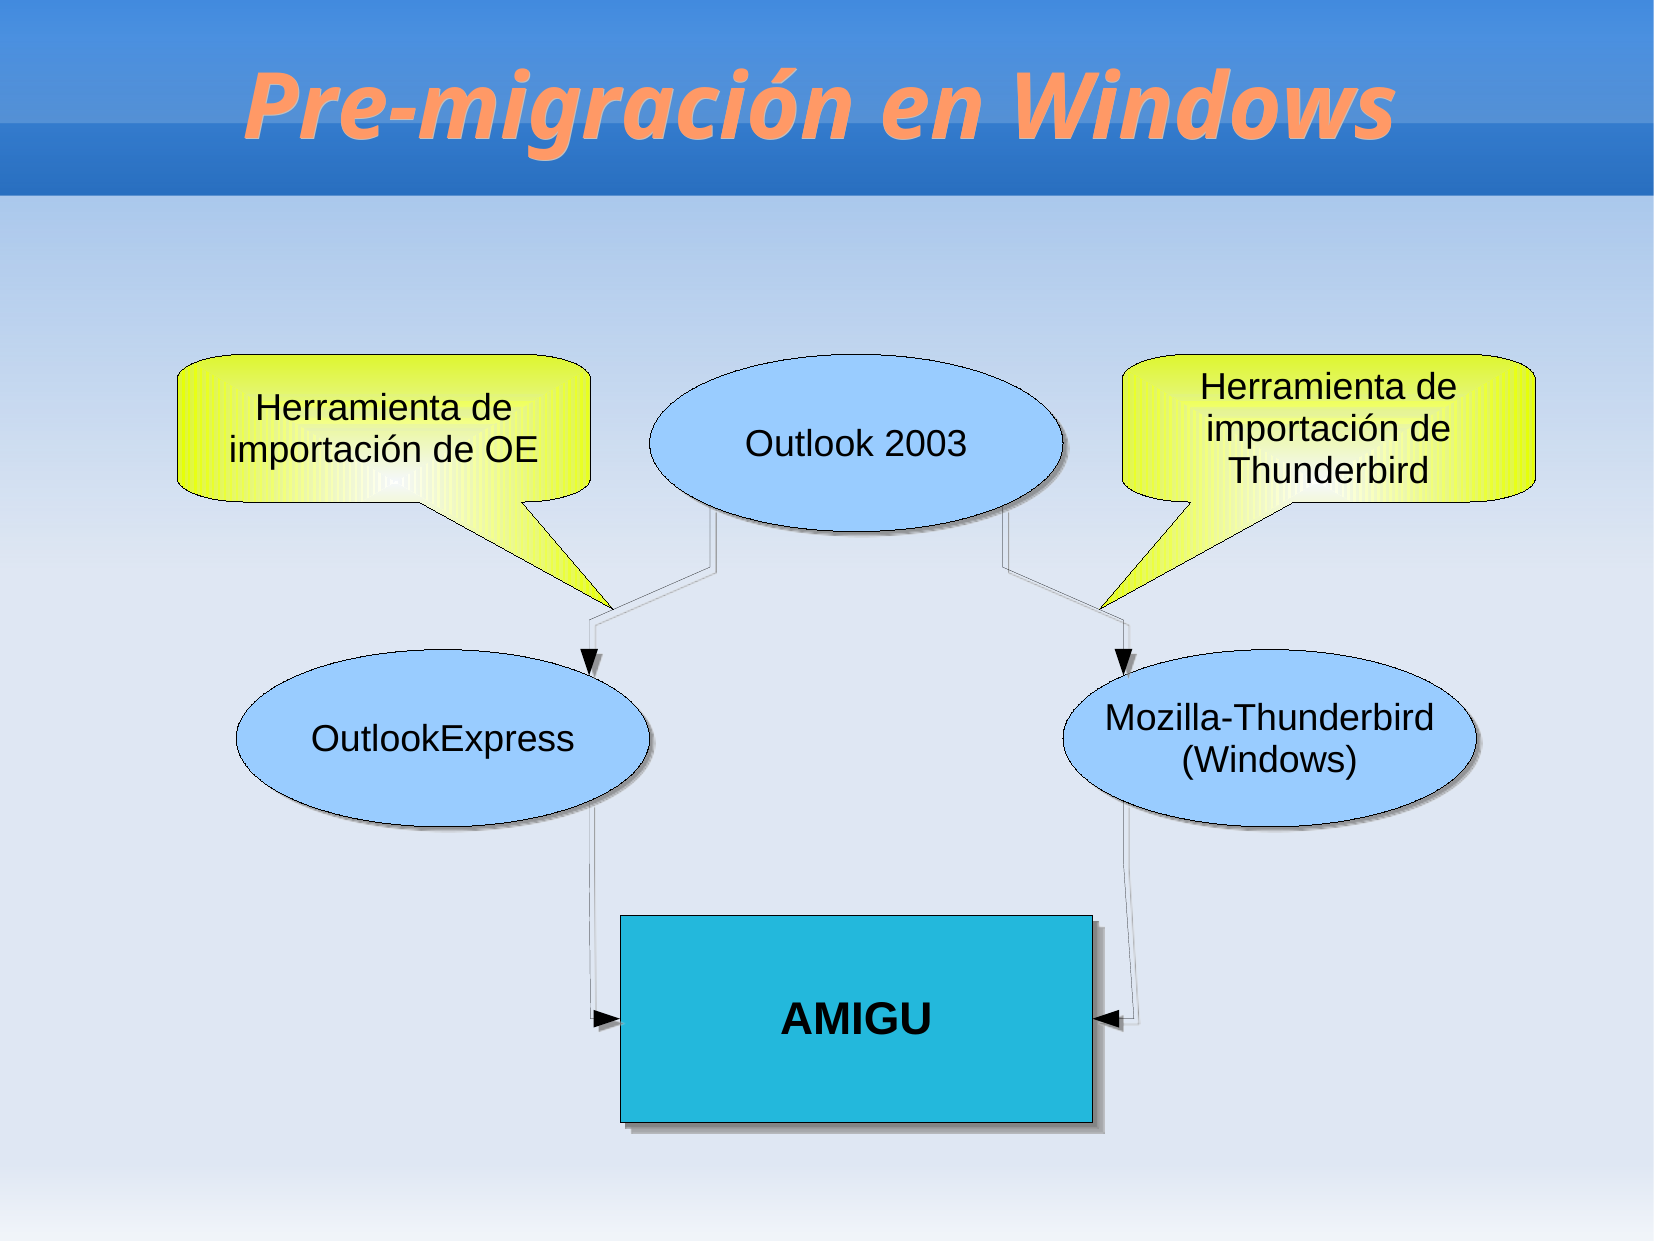

# Pre-migración en Windows
Herramienta de importación de OE
Outlook 2003
Herramienta de importación de Thunderbird
OutlookExpress
Mozilla-Thunderbird
(Windows)
AMIGU